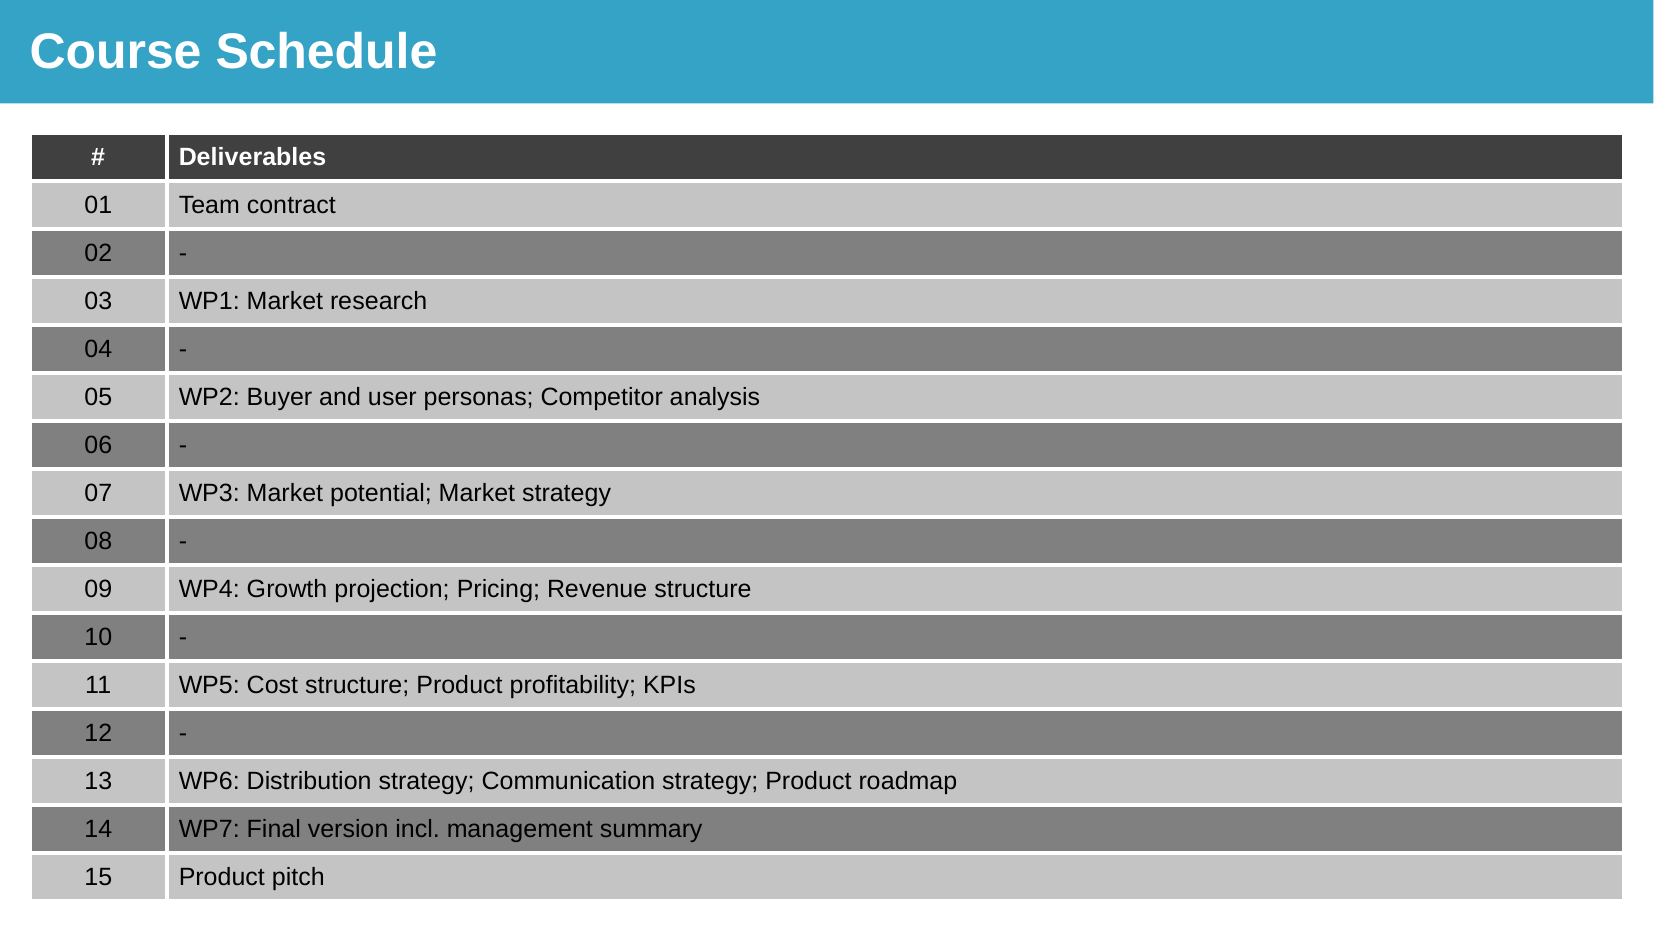

# Course Schedule
| # | Deliverables |
| --- | --- |
| 01 | Team contract |
| 02 | - |
| 03 | WP1: Market research |
| 04 | - |
| 05 | WP2: Buyer and user personas; Competitor analysis |
| 06 | - |
| 07 | WP3: Market potential; Market strategy |
| 08 | - |
| 09 | WP4: Growth projection; Pricing; Revenue structure |
| 10 | - |
| 11 | WP5: Cost structure; Product profitability; KPIs |
| 12 | - |
| 13 | WP6: Distribution strategy; Communication strategy; Product roadmap |
| 14 | WP7: Final version incl. management summary |
| 15 | Product pitch |
Software Product Management
2
© 2019 Dirk Riehle - All Rights Reserved